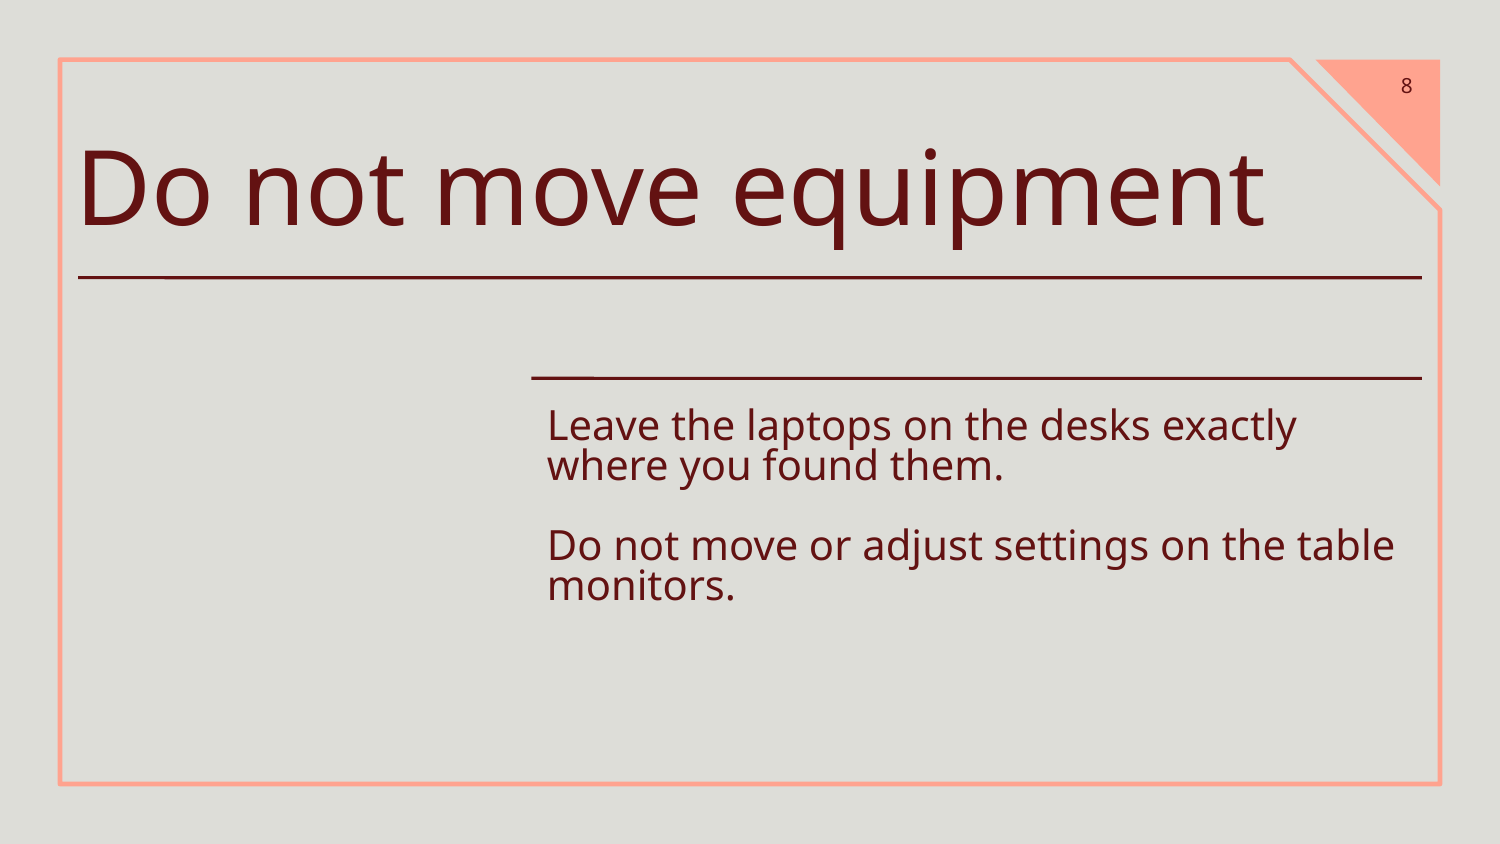

#
Do not move equipment
Leave the laptops on the desks exactly where you found them.
Do not move or adjust settings on the table monitors.